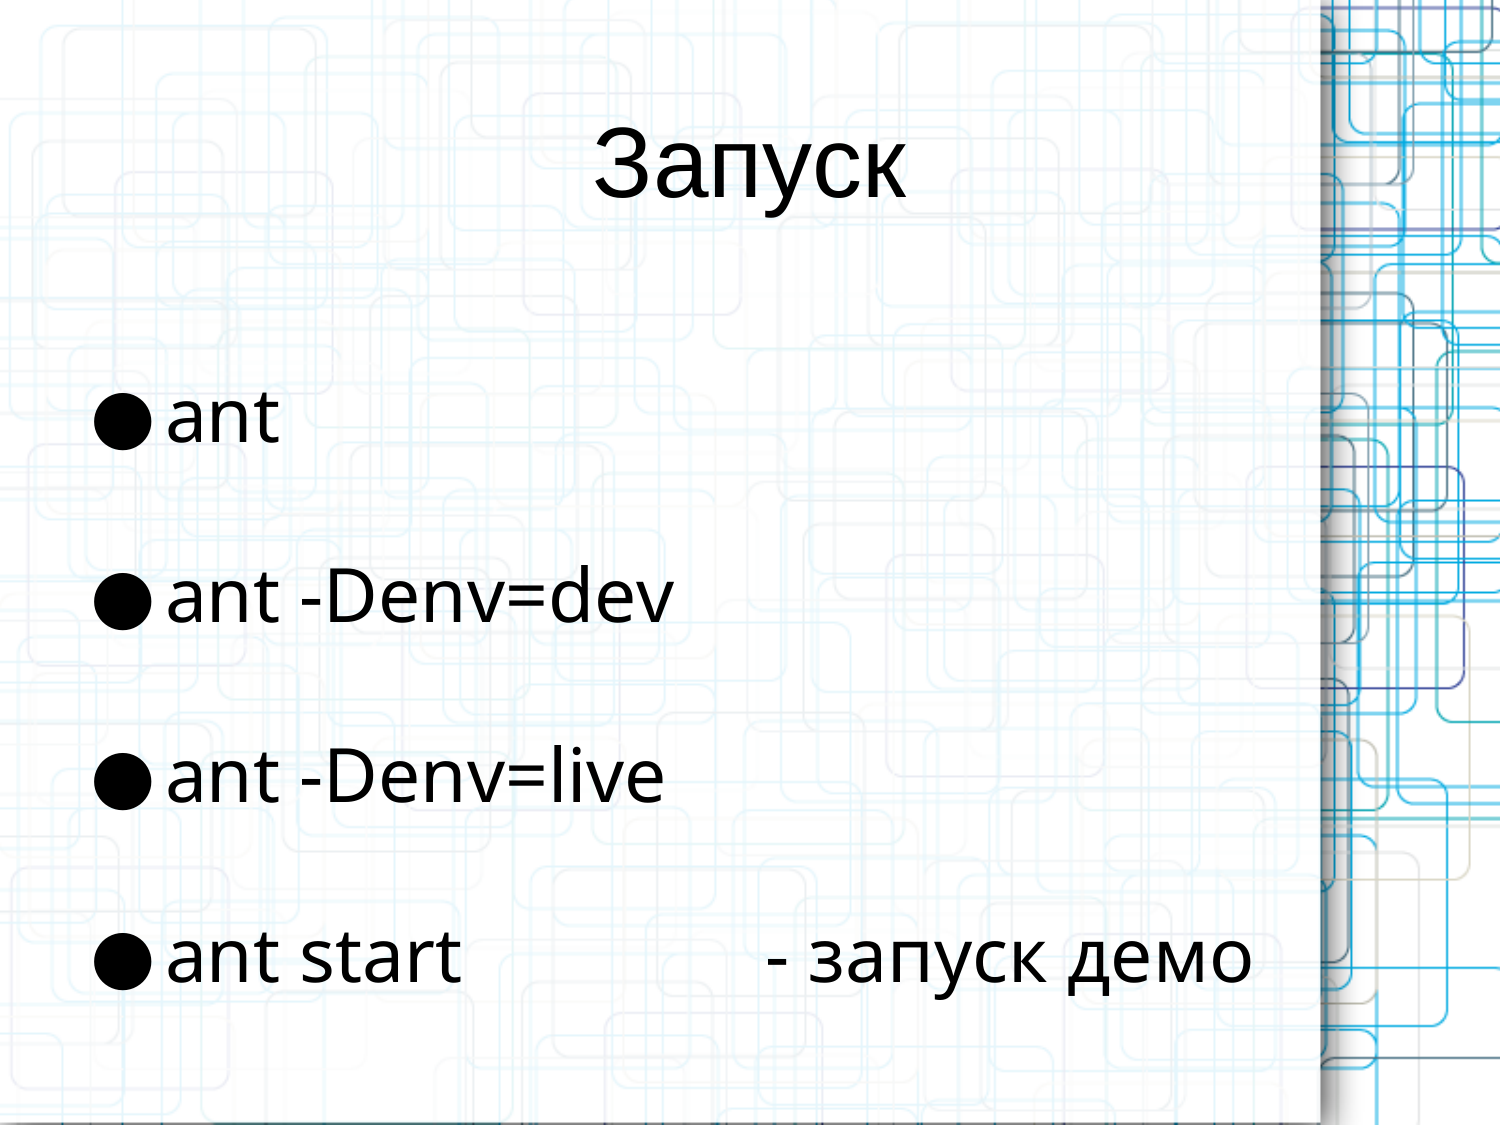

# Запуск
ant
ant -Denv=dev
ant -Denv=live
ant start					- запуск демо